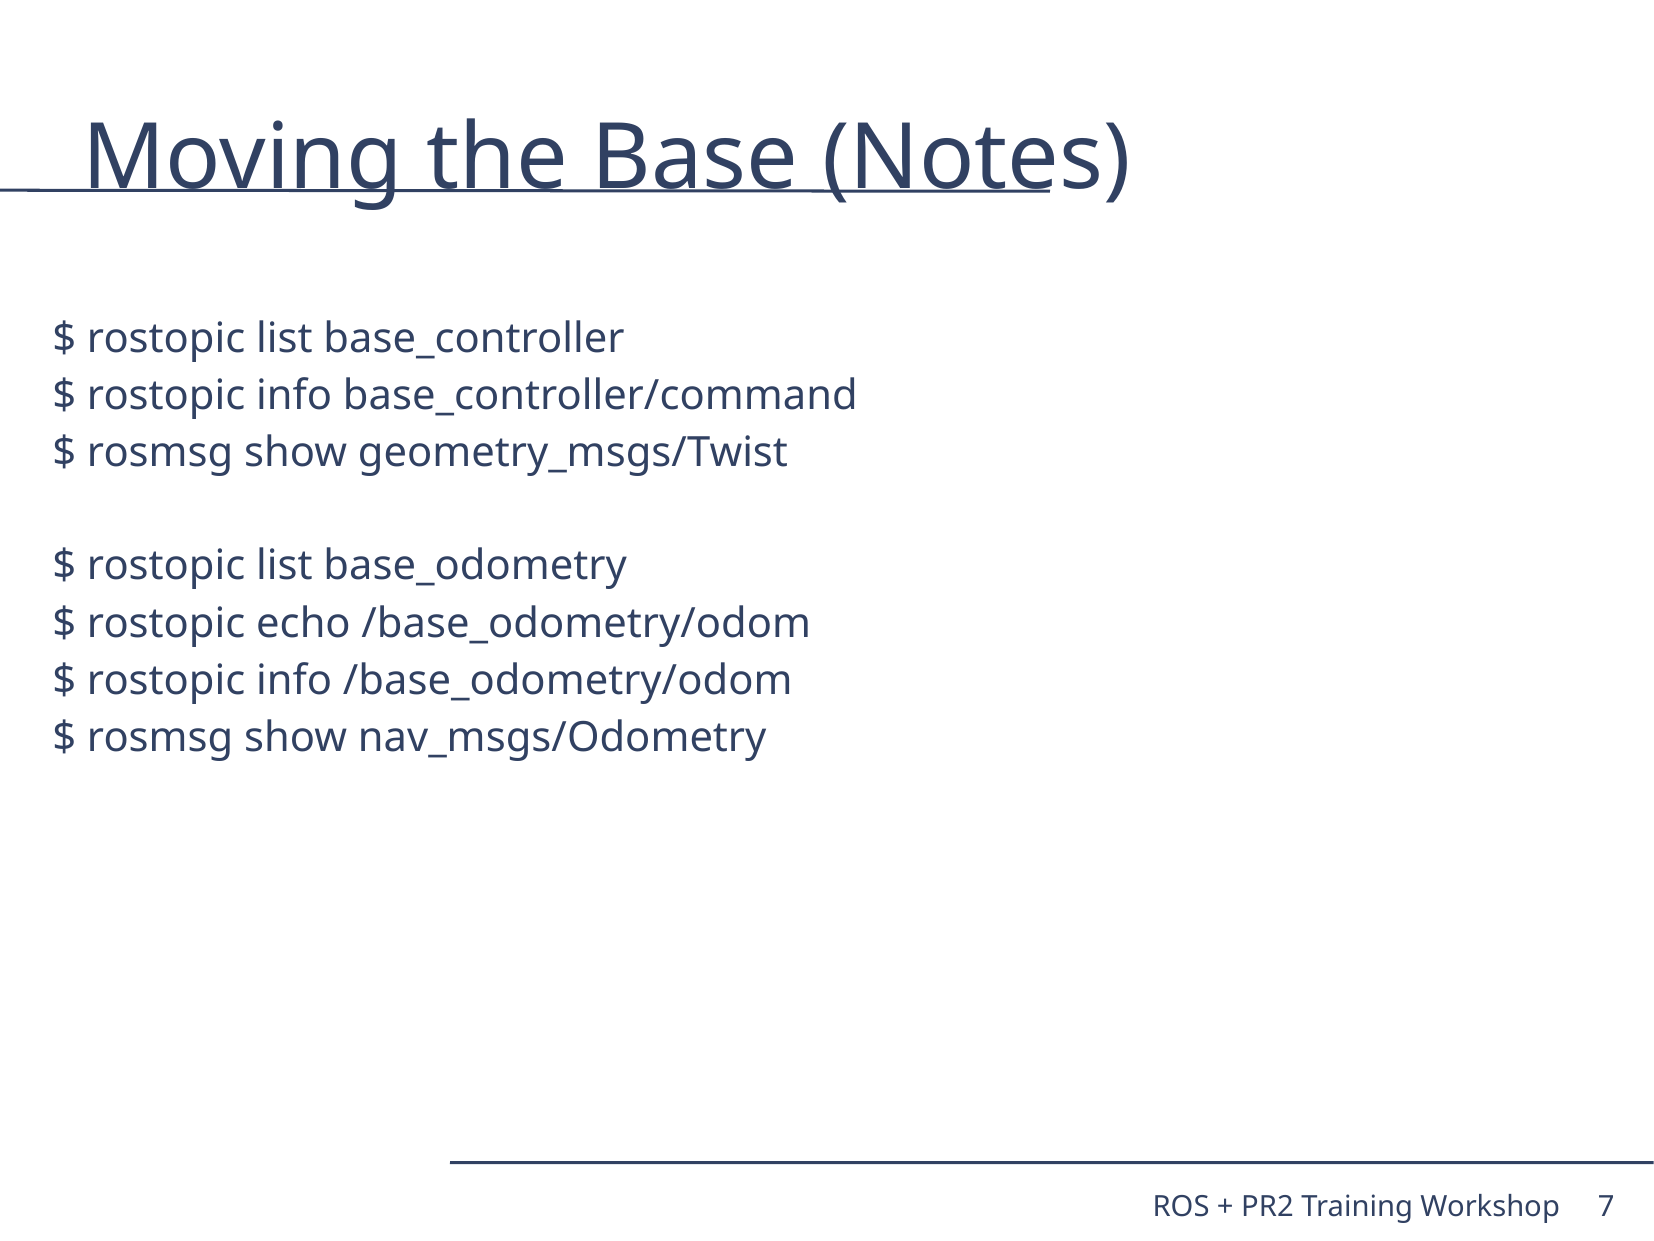

# Moving the Base (Notes)
$ rostopic list base_controller
$ rostopic info base_controller/command
$ rosmsg show geometry_msgs/Twist
$ rostopic list base_odometry
$ rostopic echo /base_odometry/odom
$ rostopic info /base_odometry/odom
$ rosmsg show nav_msgs/Odometry